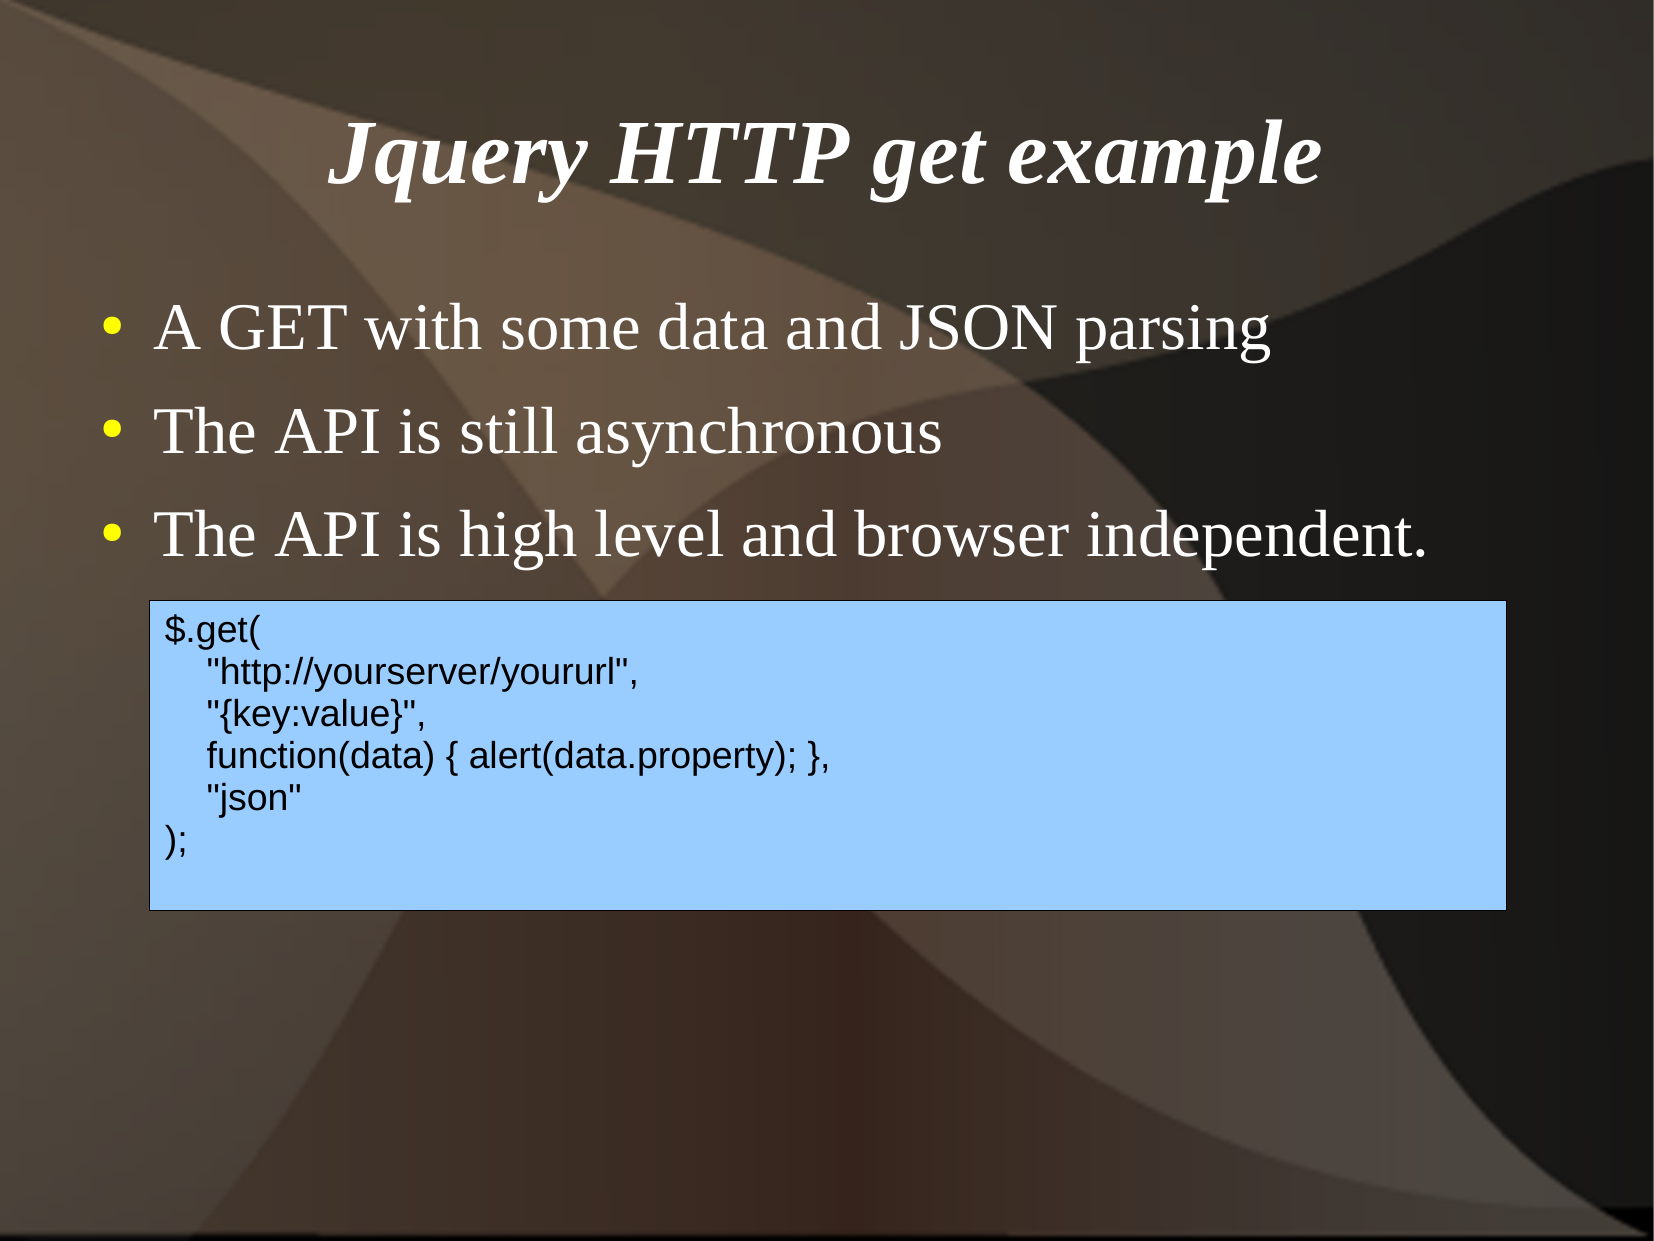

# Jquery HTTP get example
A GET with some data and JSON parsing
The API is still asynchronous
The API is high level and browser independent.
$.get(
 "http://yourserver/yoururl",
 "{key:value}",
 function(data) { alert(data.property); },
 "json"
);
$.get(
 "http://myserver/myurl",
 "{key:value}",
 function(data) { alert(data); },
 "json"
);